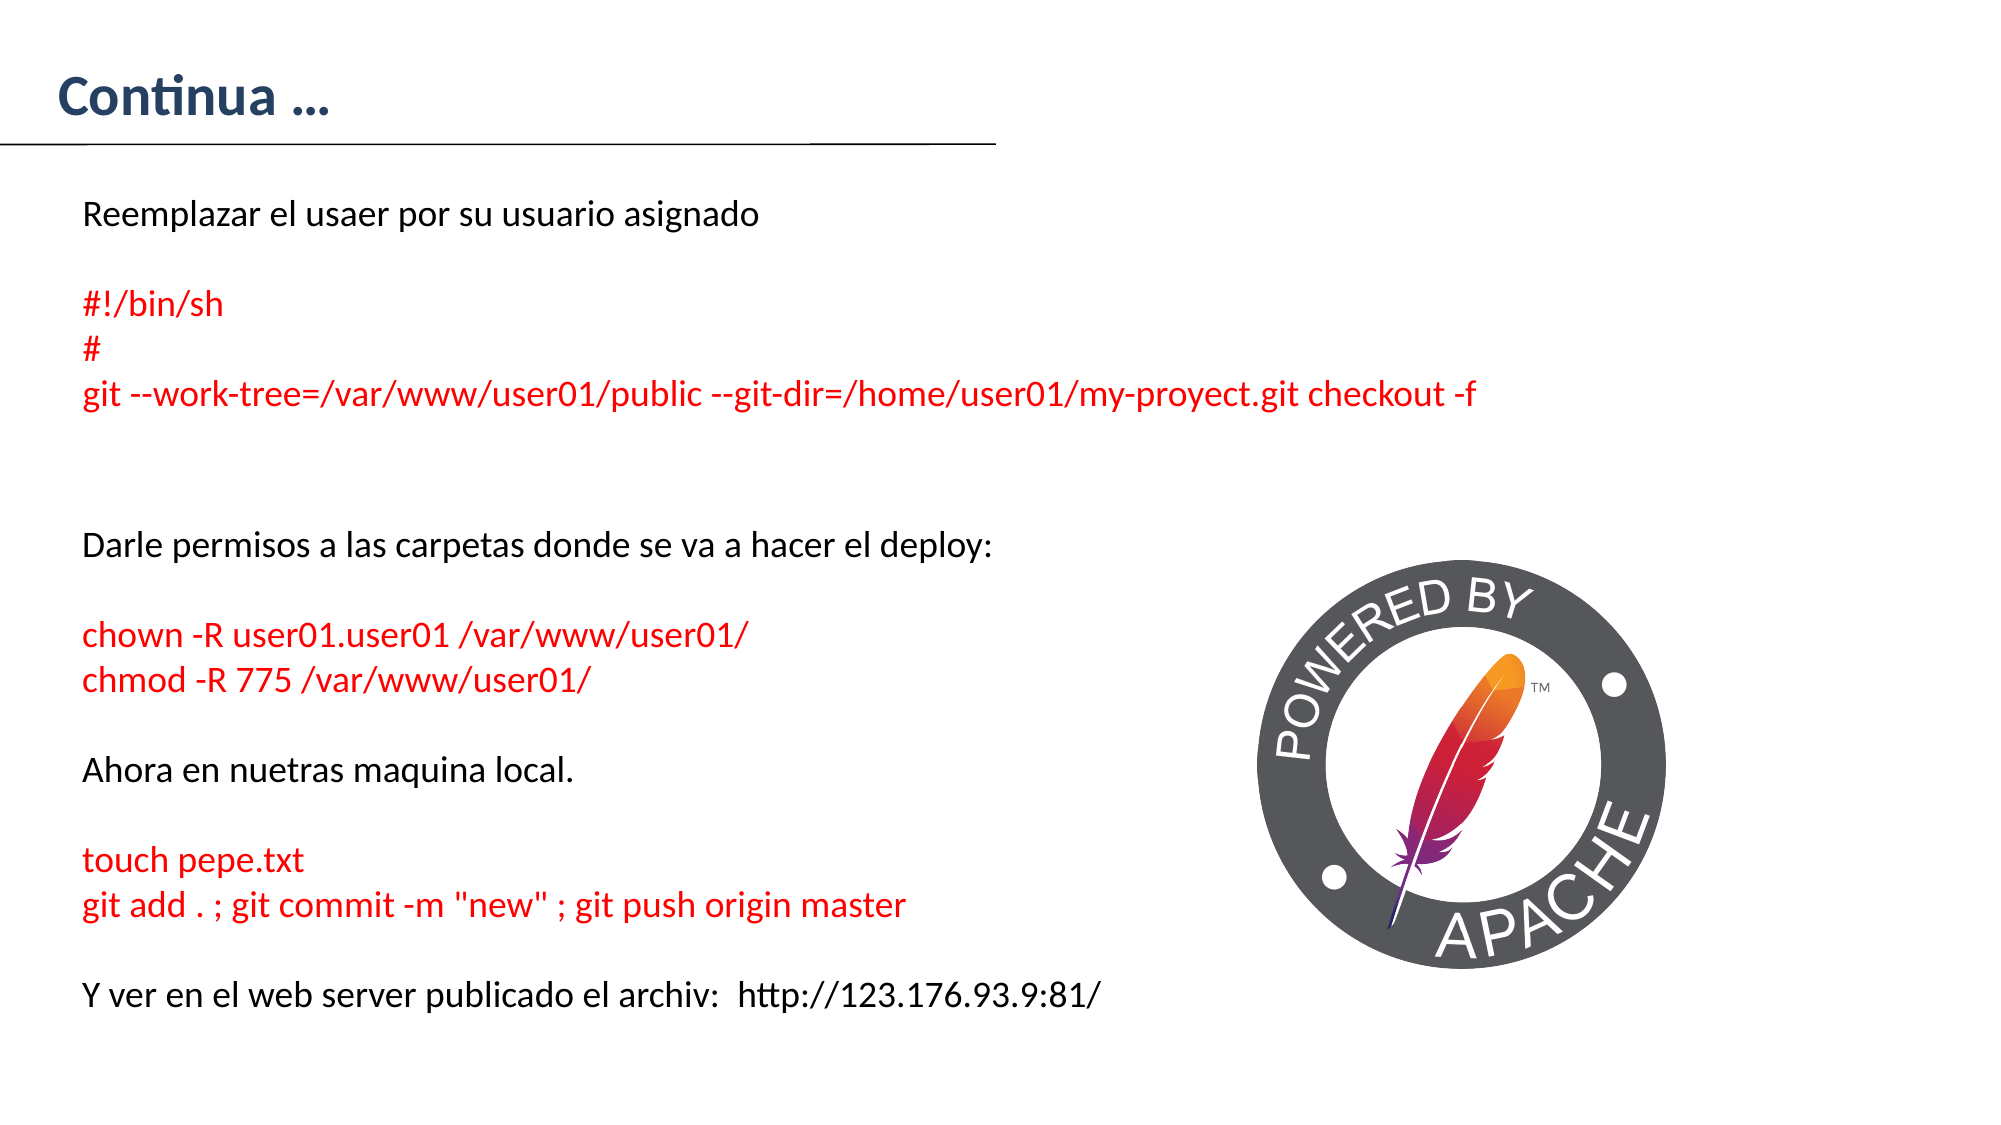

Continua …
Reemplazar el usaer por su usuario asignado
#!/bin/sh
#
git --work-tree=/var/www/user01/public --git-dir=/home/user01/my-proyect.git checkout -f
Darle permisos a las carpetas donde se va a hacer el deploy:
chown -R user01.user01 /var/www/user01/
chmod -R 775 /var/www/user01/
Ahora en nuetras maquina local.
touch pepe.txt
git add . ; git commit -m "new" ; git push origin master
Y ver en el web server publicado el archiv: http://123.176.93.9:81/